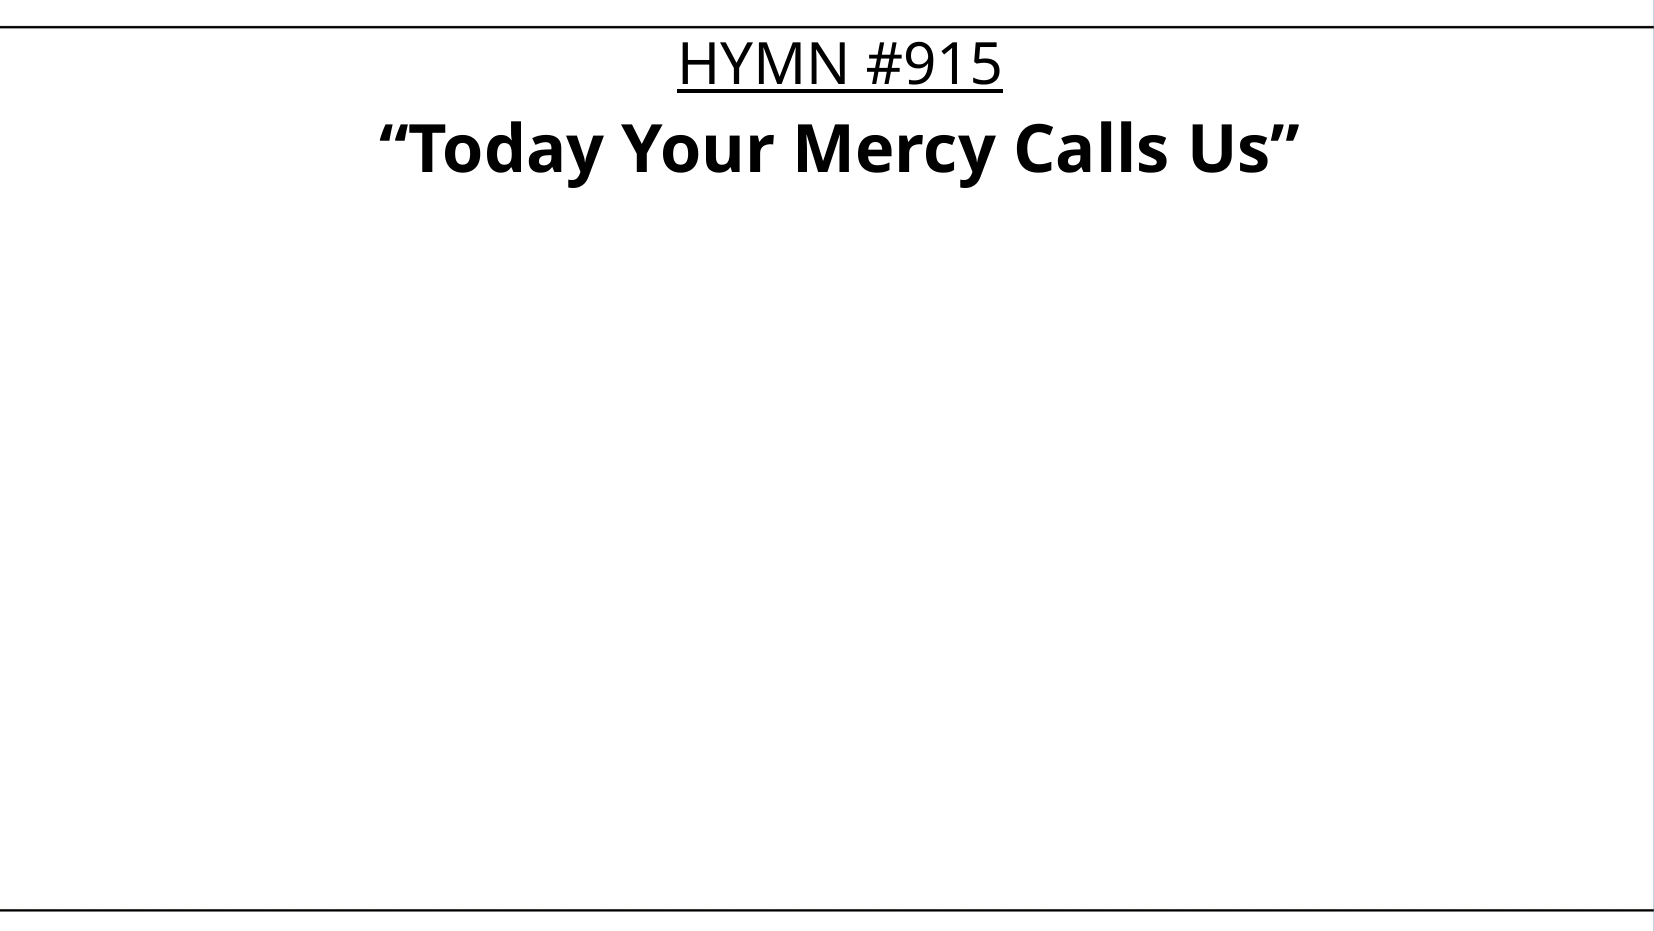

HYMN #915
“Today Your Mercy Calls Us”